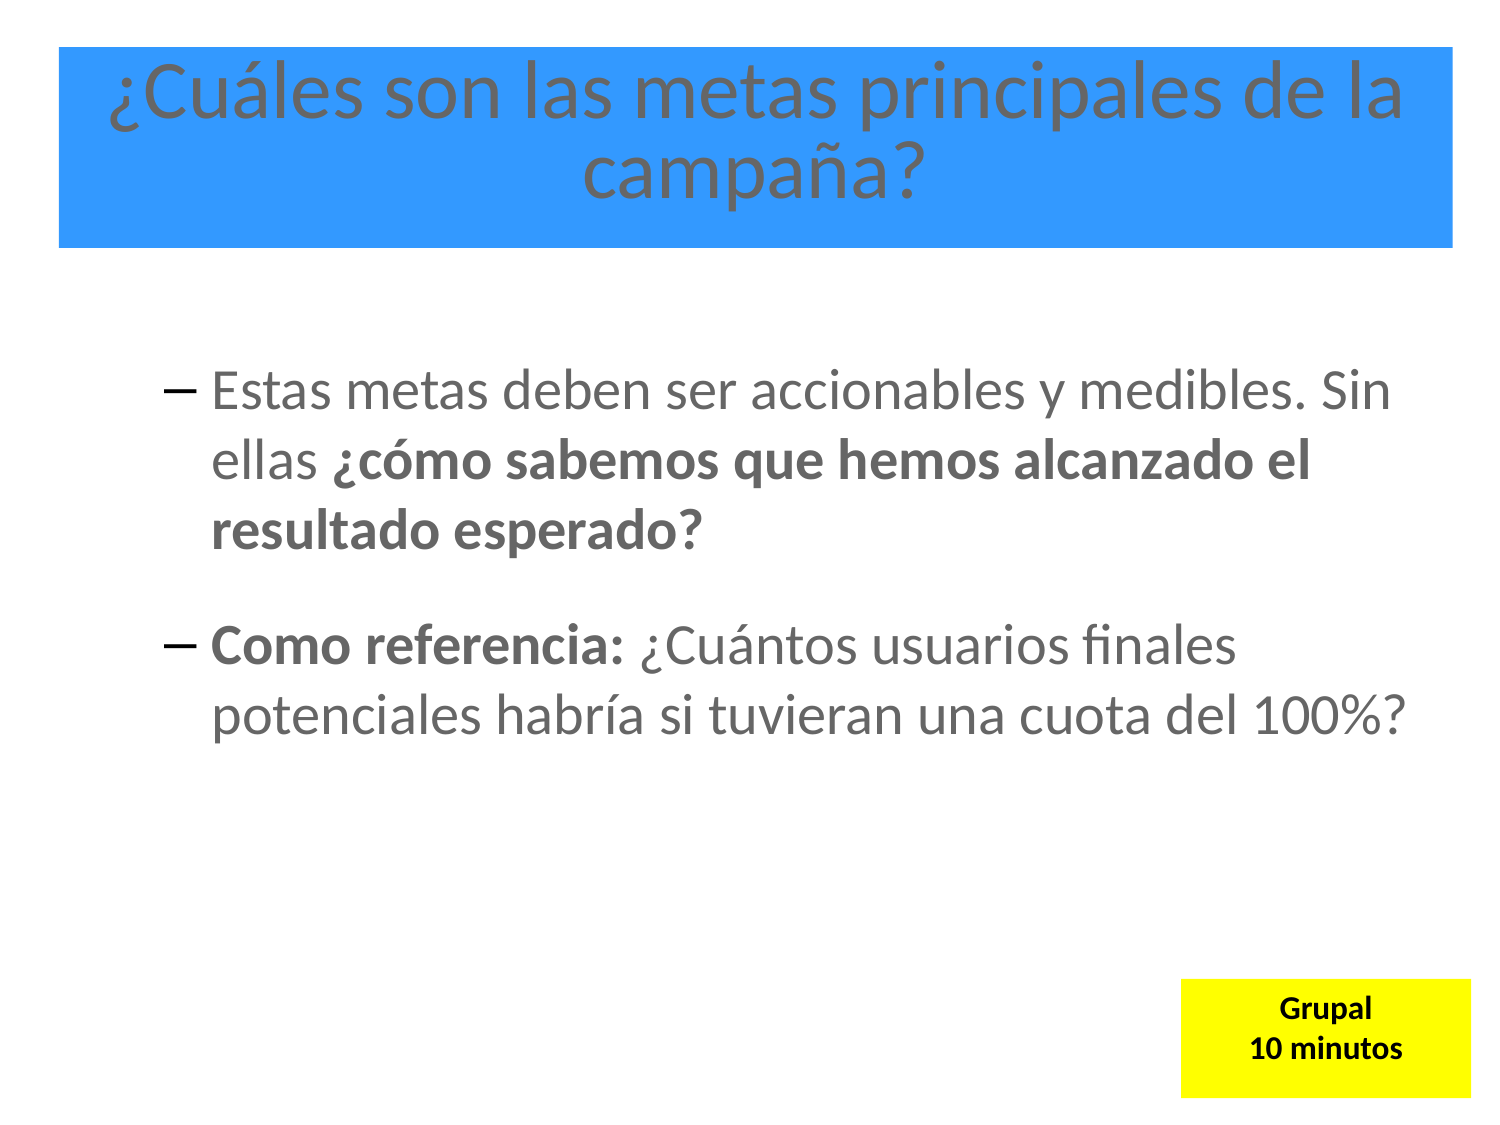

¿Cuáles son las metas principales de la campaña?
Estas metas deben ser accionables y medibles. Sin ellas ¿cómo sabemos que hemos alcanzado el resultado esperado?
Como referencia: ¿Cuántos usuarios finales potenciales habría si tuvieran una cuota del 100%?
Grupal
10 minutos